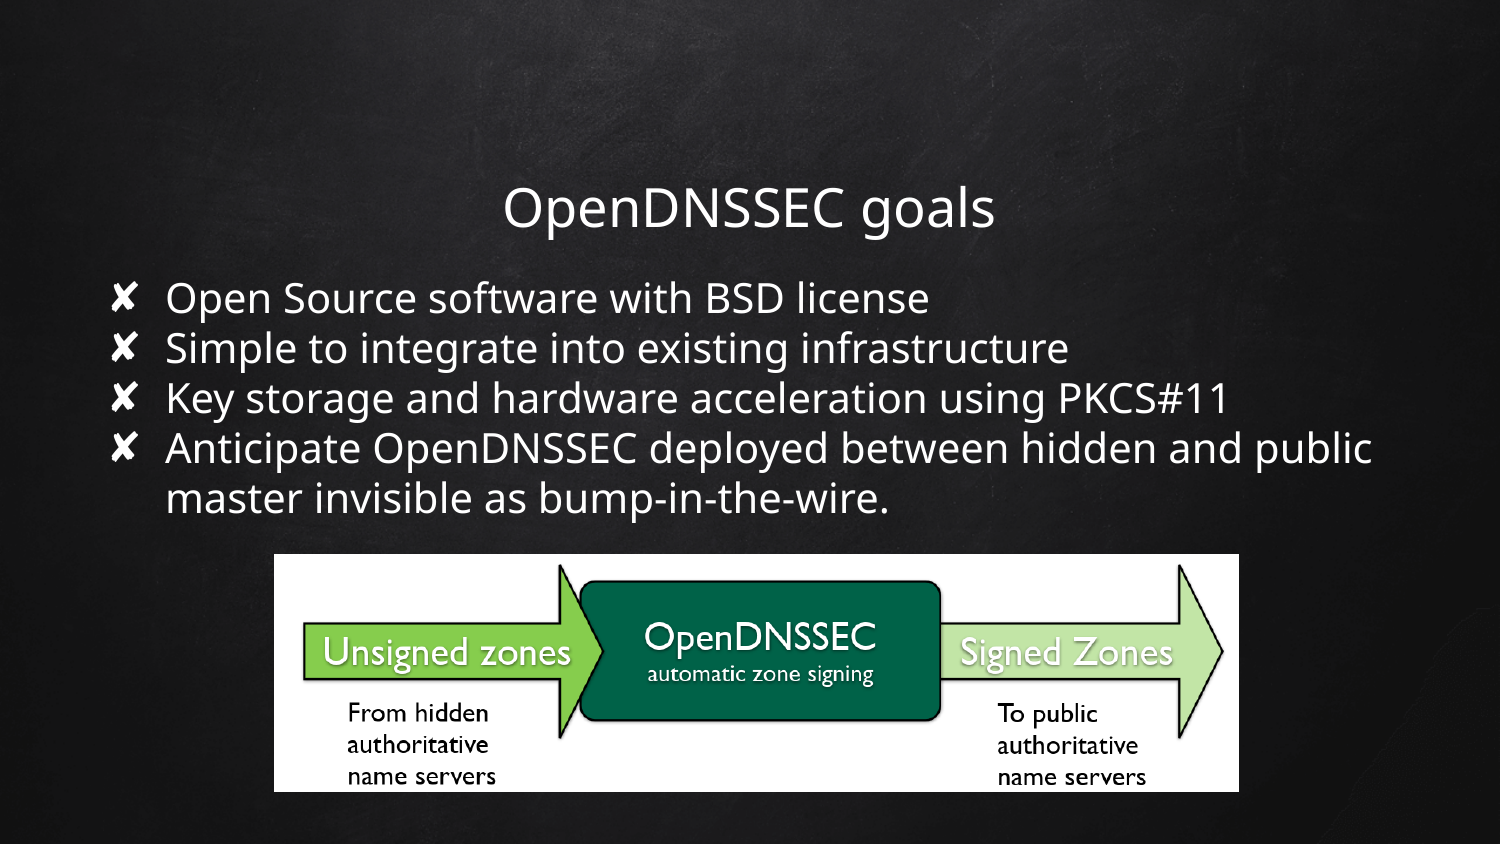

# OpenDNSSEC goals
Open Source software with BSD license
Simple to integrate into existing infrastructure
Key storage and hardware acceleration using PKCS#11
Anticipate OpenDNSSEC deployed between hidden and public master invisible as bump-in-the-wire.